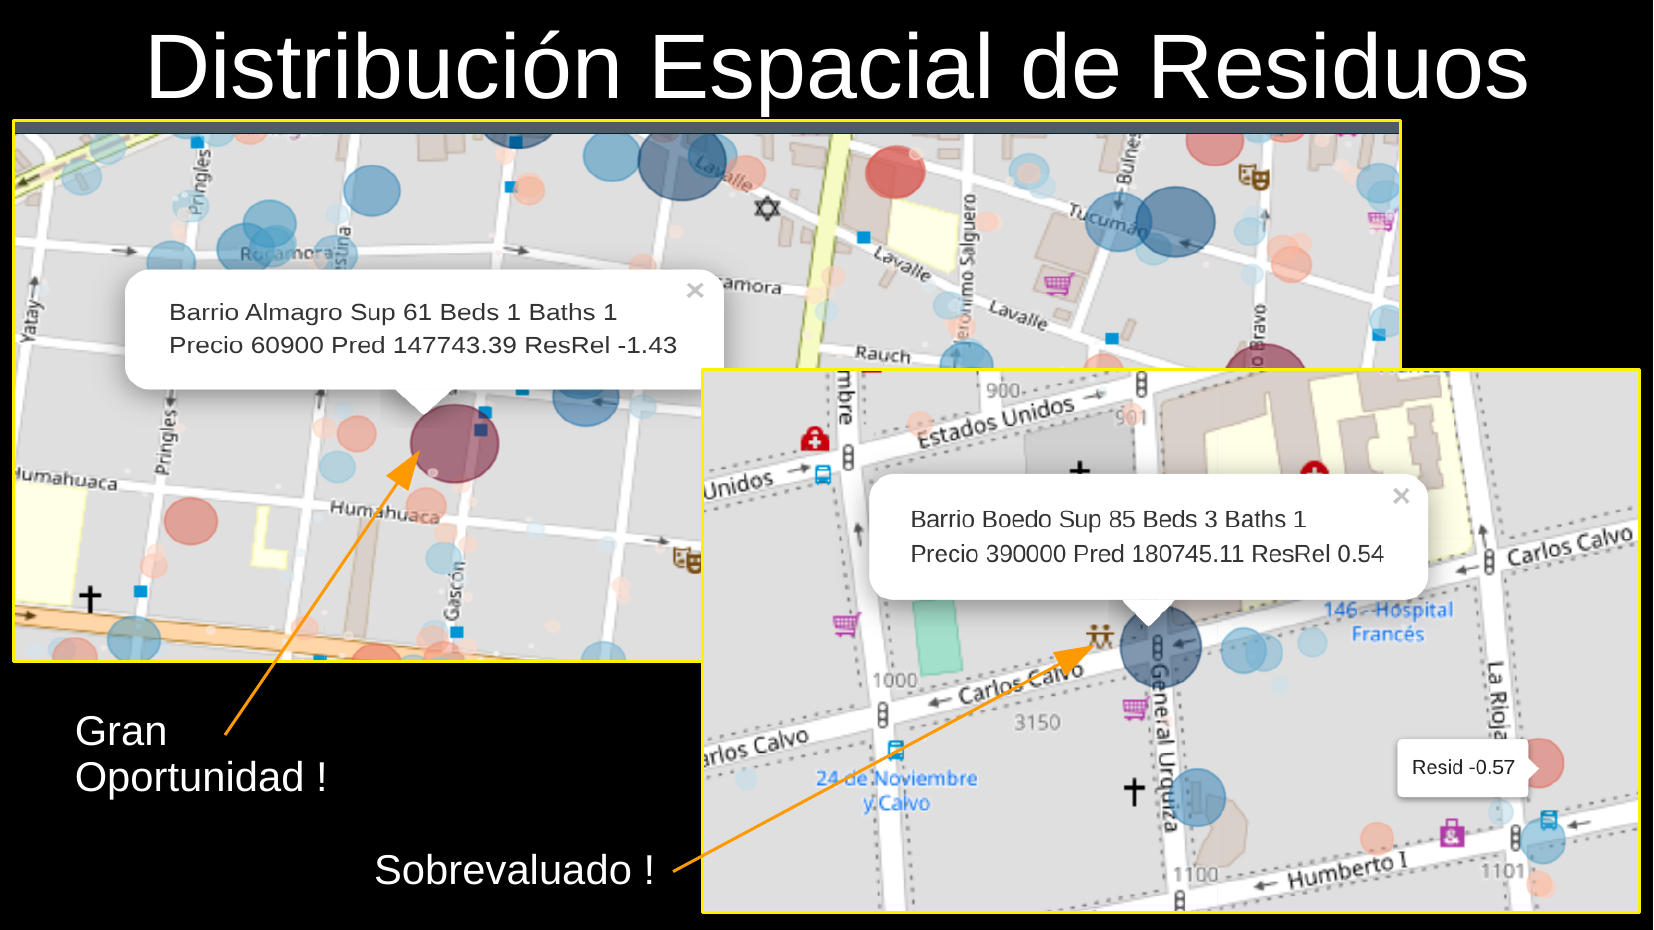

Distribución Espacial de Residuos
Gran Oportunidad !
Sobrevaluado !